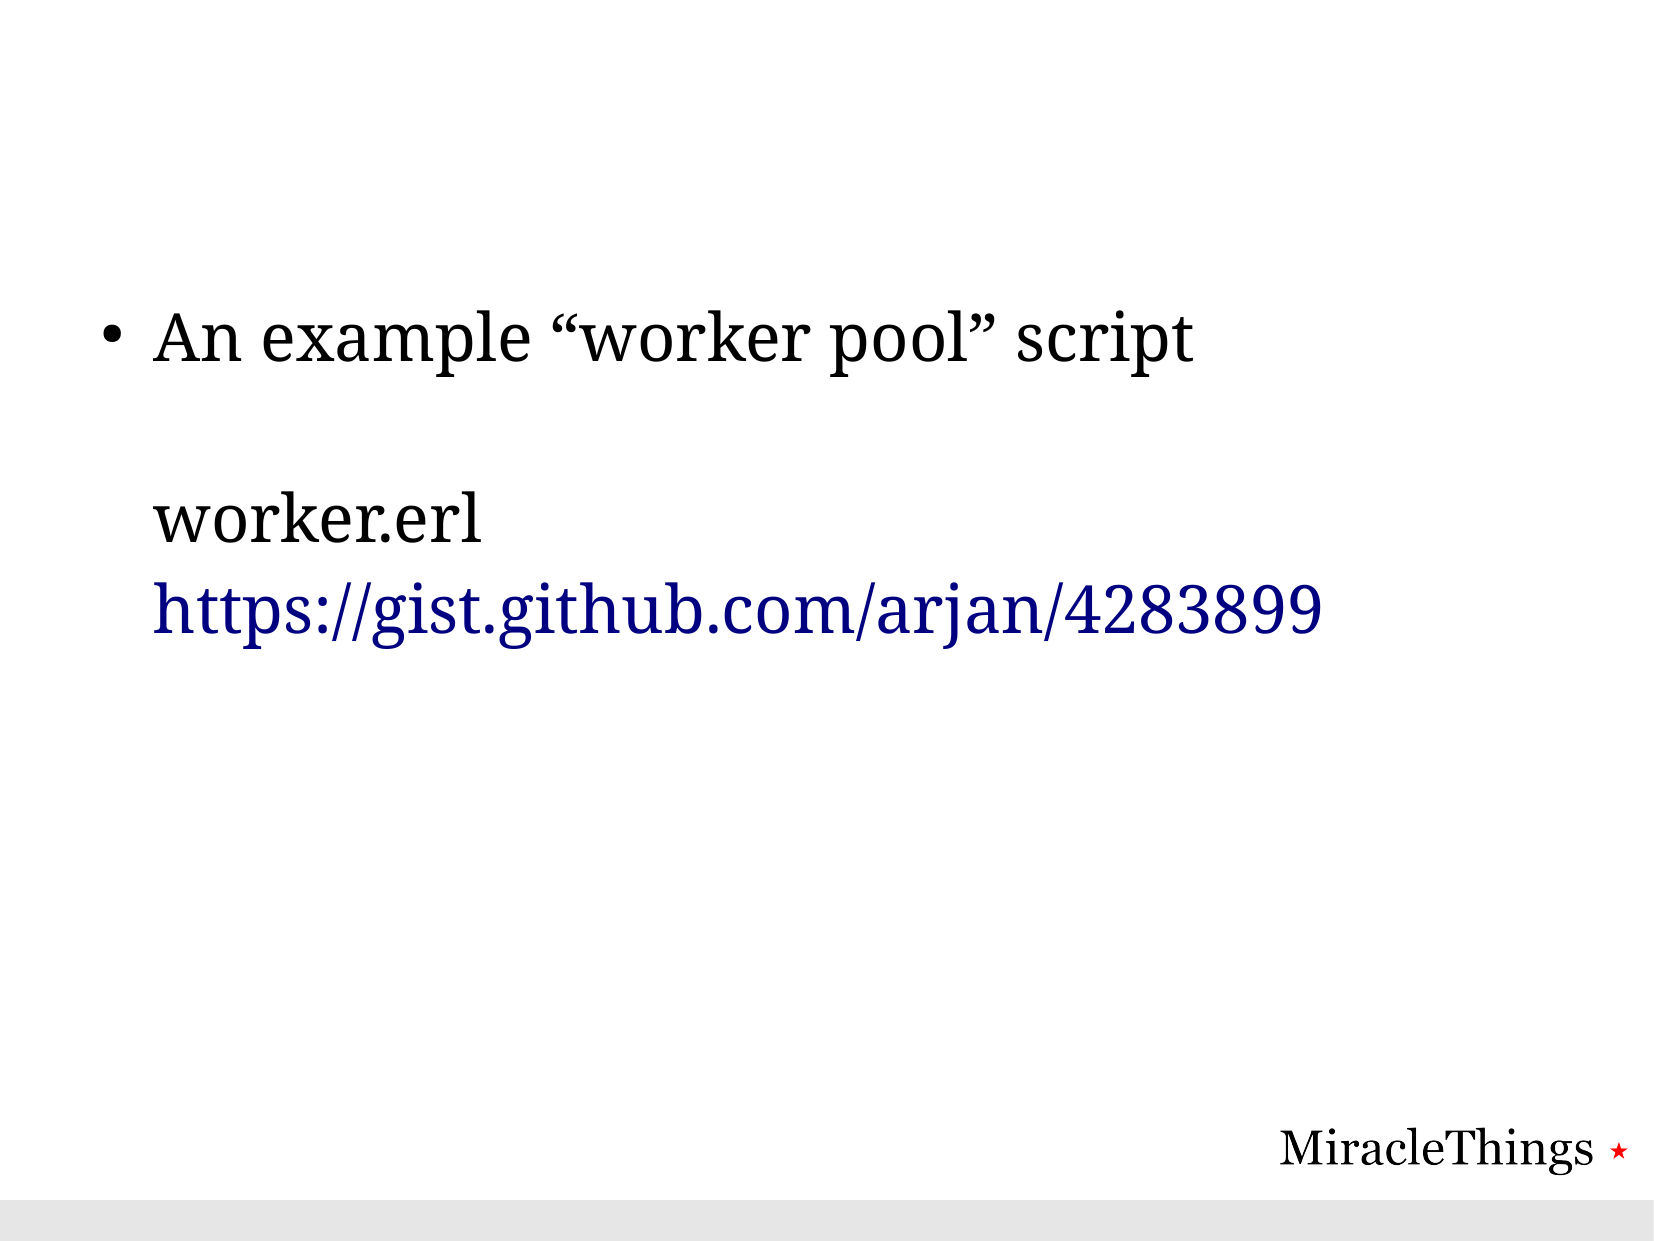

#
An example “worker pool” script
worker.erl
https://gist.github.com/arjan/4283899